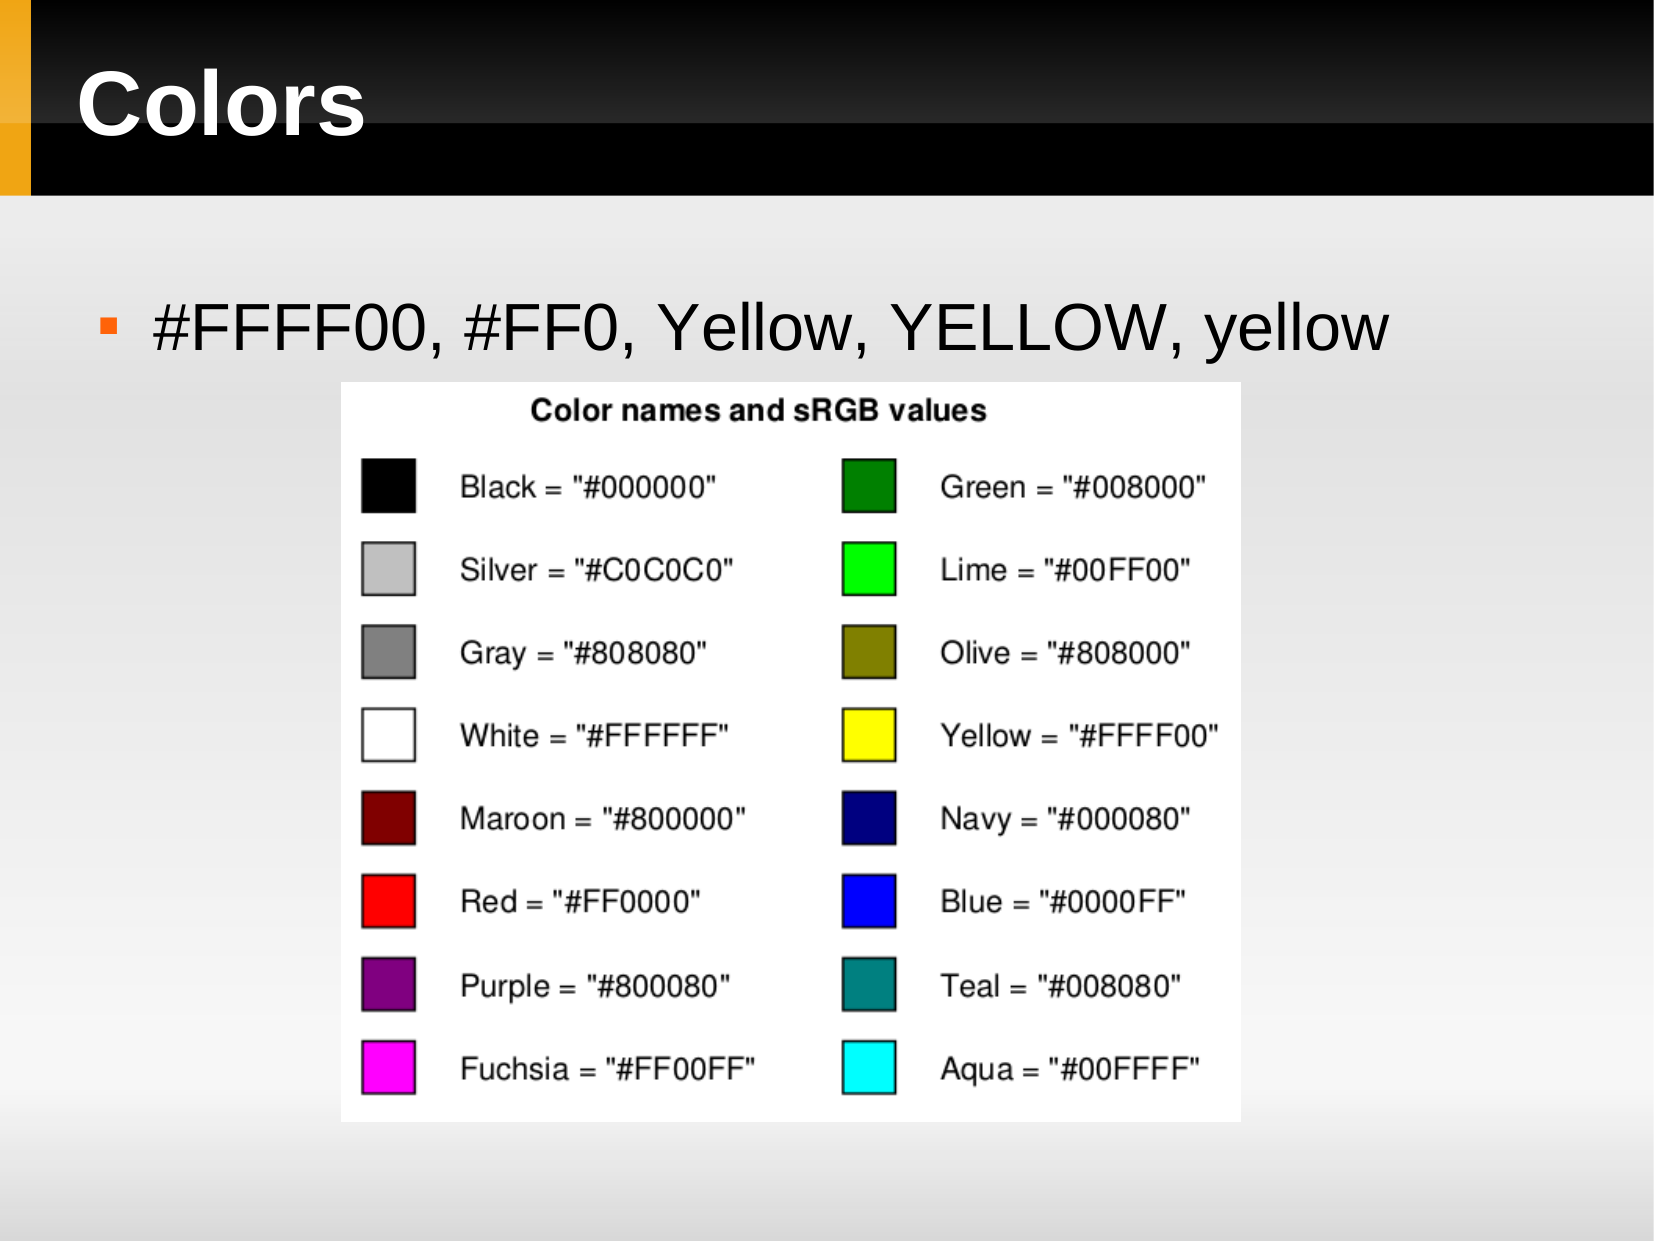

# Colors
#FFFF00, #FF0, Yellow, YELLOW, yellow